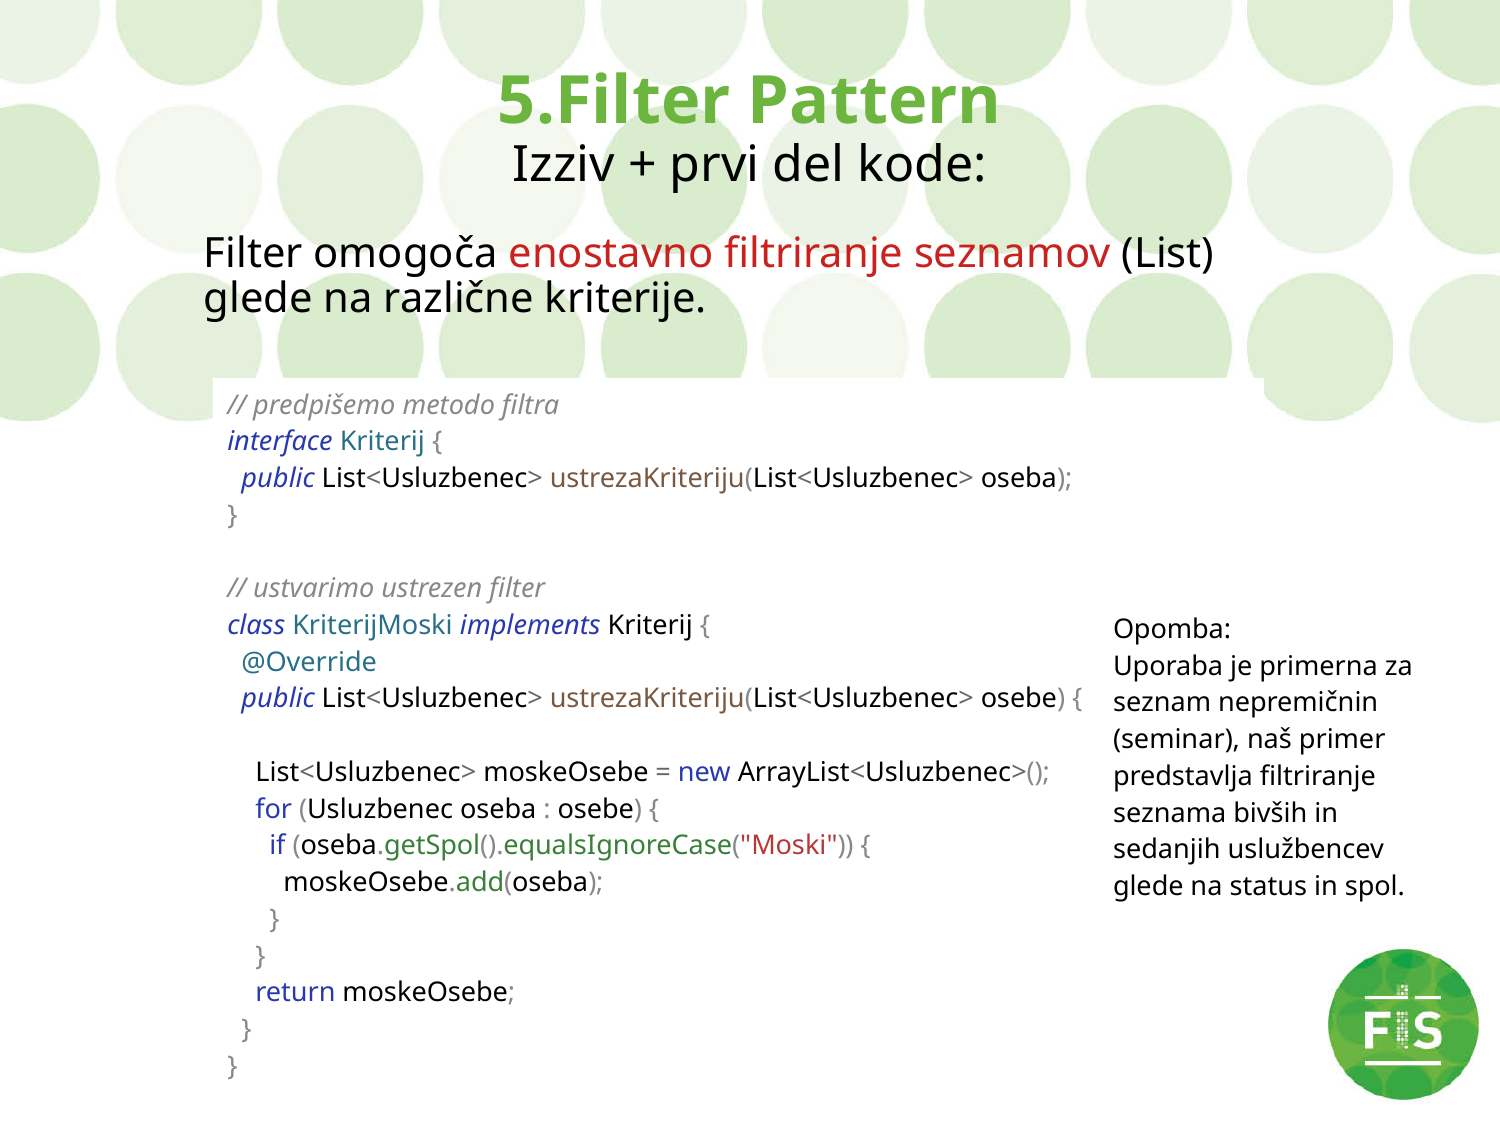

# 5.Filter Pattern Izziv + prvi del kode:
Filter omogoča enostavno filtriranje seznamov (List) glede na različne kriterije.
// predpišemo metodo filtra
interface Kriterij {
 public List<Usluzbenec> ustrezaKriteriju(List<Usluzbenec> oseba);
}
// ustvarimo ustrezen filter
class KriterijMoski implements Kriterij {
 @Override
 public List<Usluzbenec> ustrezaKriteriju(List<Usluzbenec> osebe) {
 List<Usluzbenec> moskeOsebe = new ArrayList<Usluzbenec>();
 for (Usluzbenec oseba : osebe) {
 if (oseba.getSpol().equalsIgnoreCase("Moski")) {
 moskeOsebe.add(oseba);
 }
 }
 return moskeOsebe;
 }
}
Opomba:
Uporaba je primerna za seznam nepremičnin (seminar), naš primer predstavlja filtriranje seznama bivših in sedanjih uslužbencev glede na status in spol.